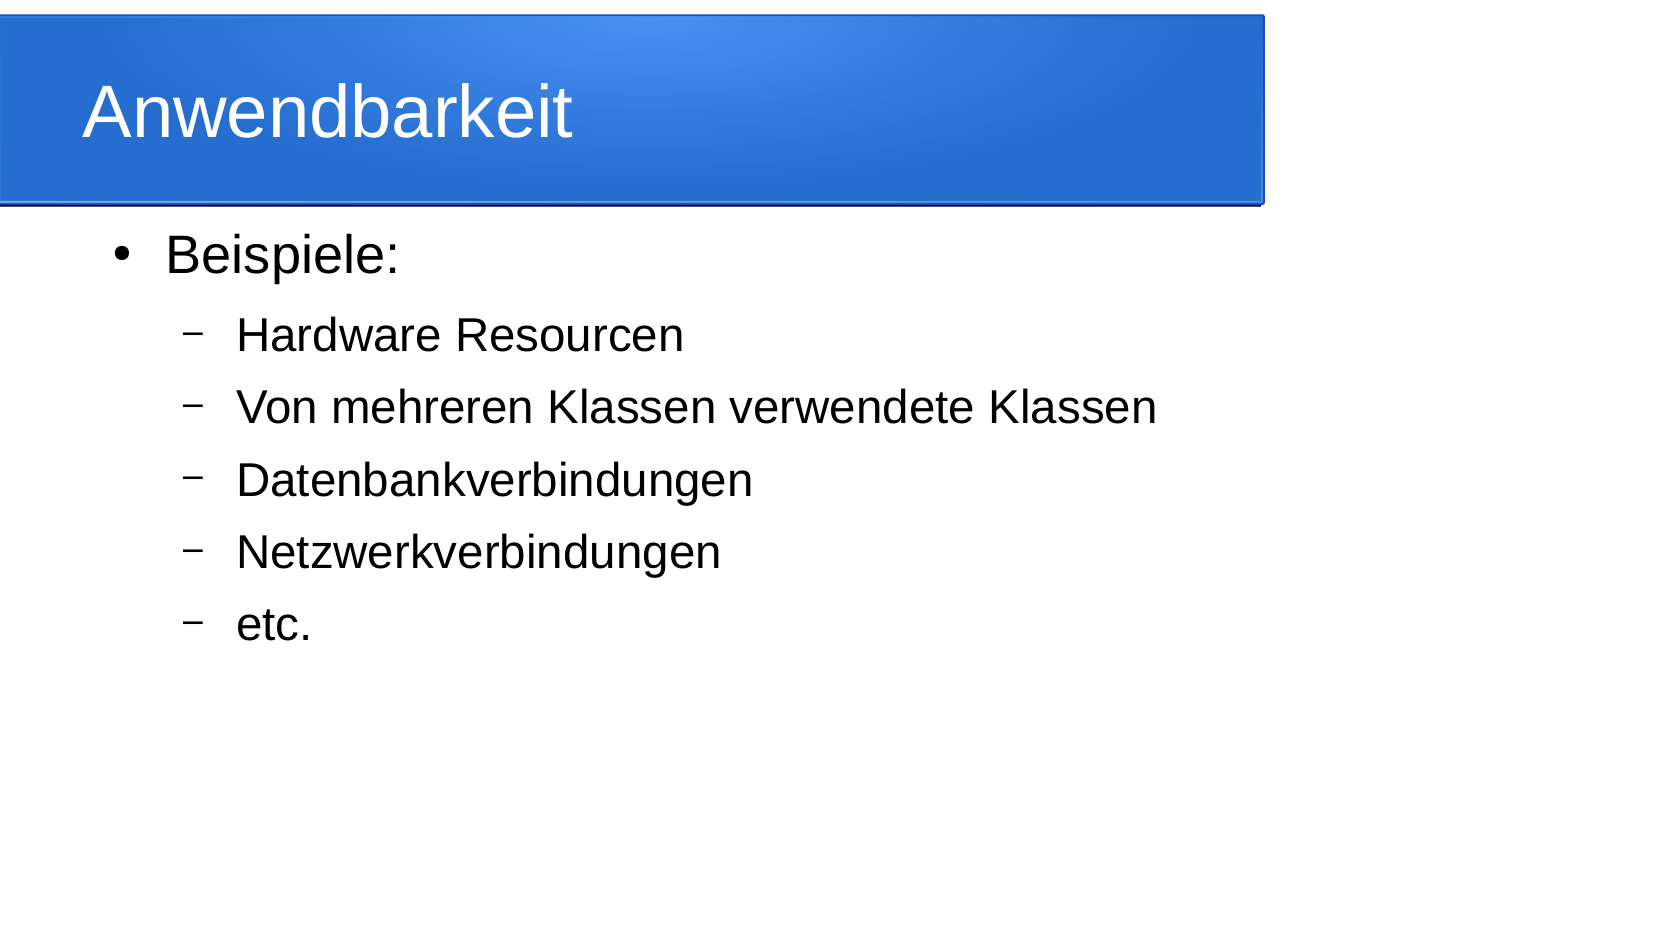

# Anwendbarkeit
Beispiele:
Hardware Resourcen
Von mehreren Klassen verwendete Klassen
Datenbankverbindungen
Netzwerkverbindungen
etc.